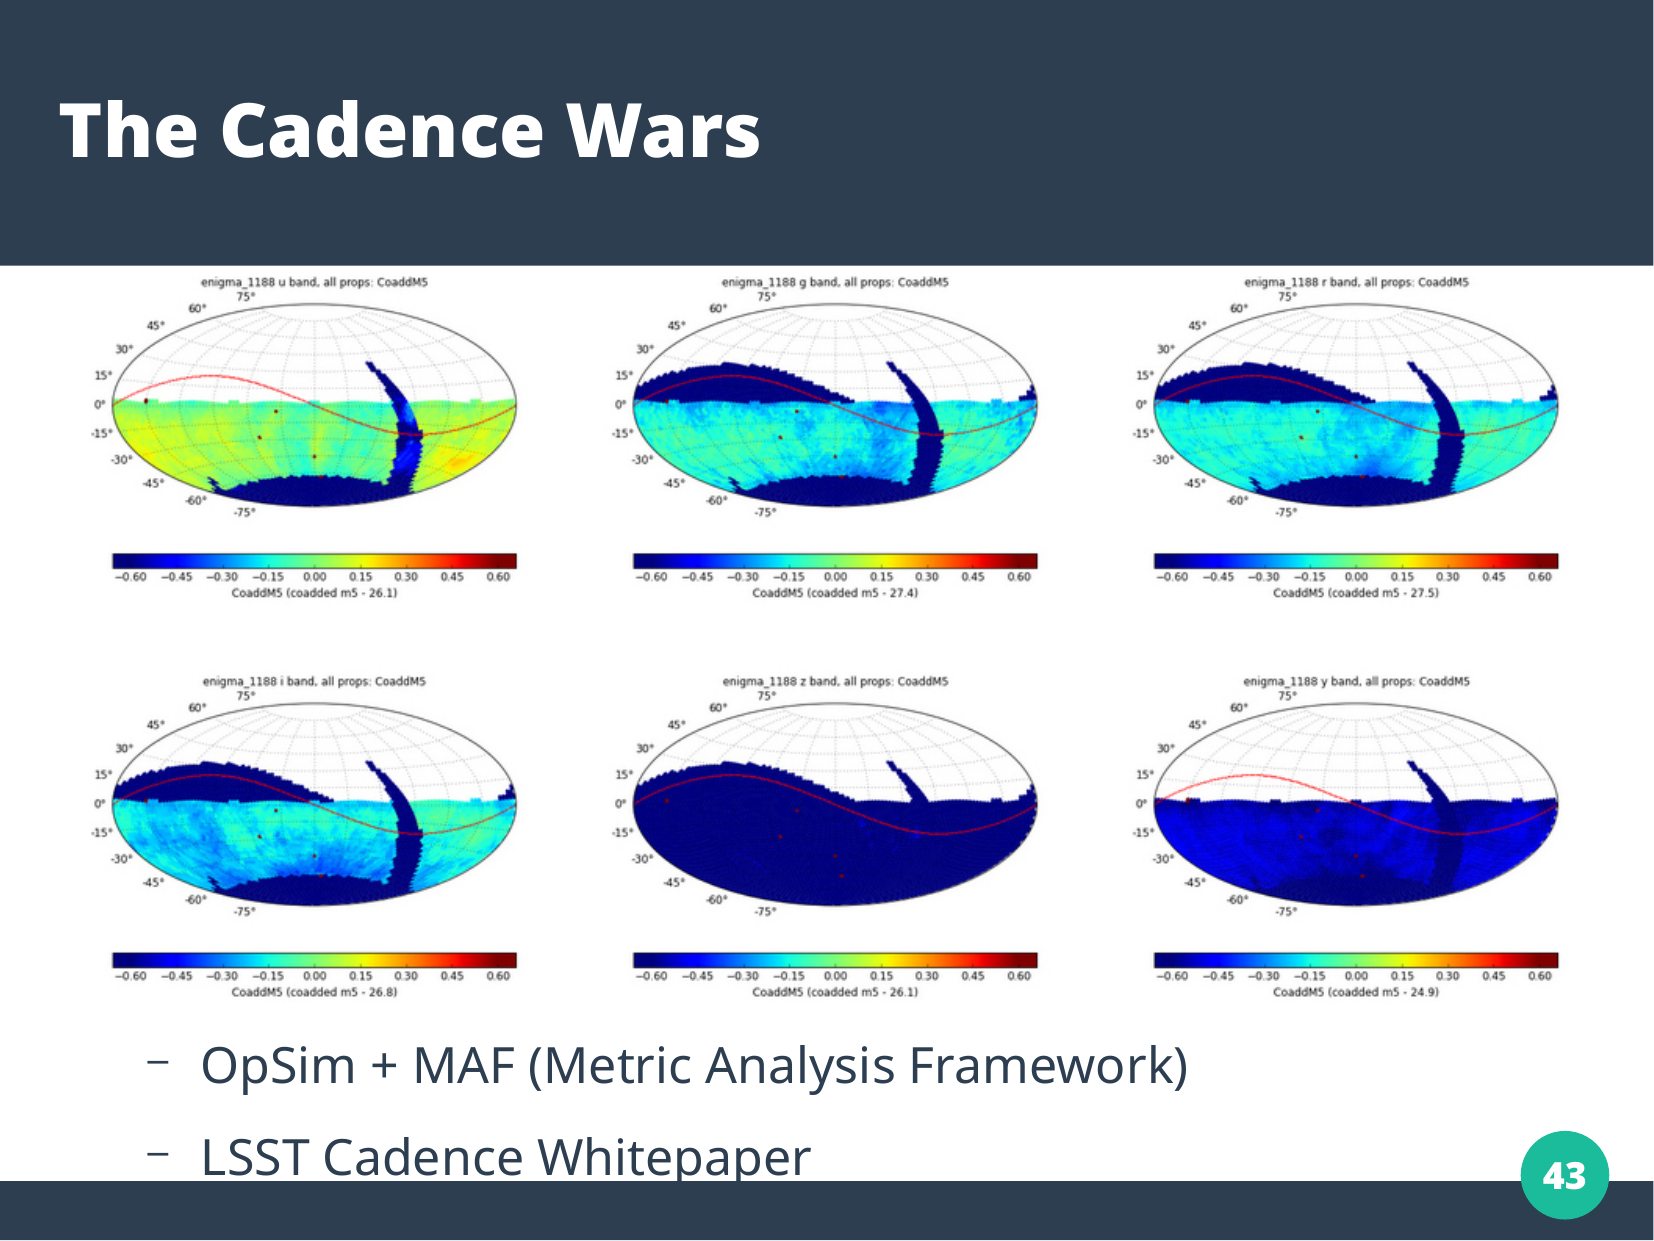

# The Cadence Wars
OpSim + MAF (Metric Analysis Framework)
LSST Cadence Whitepaper
43